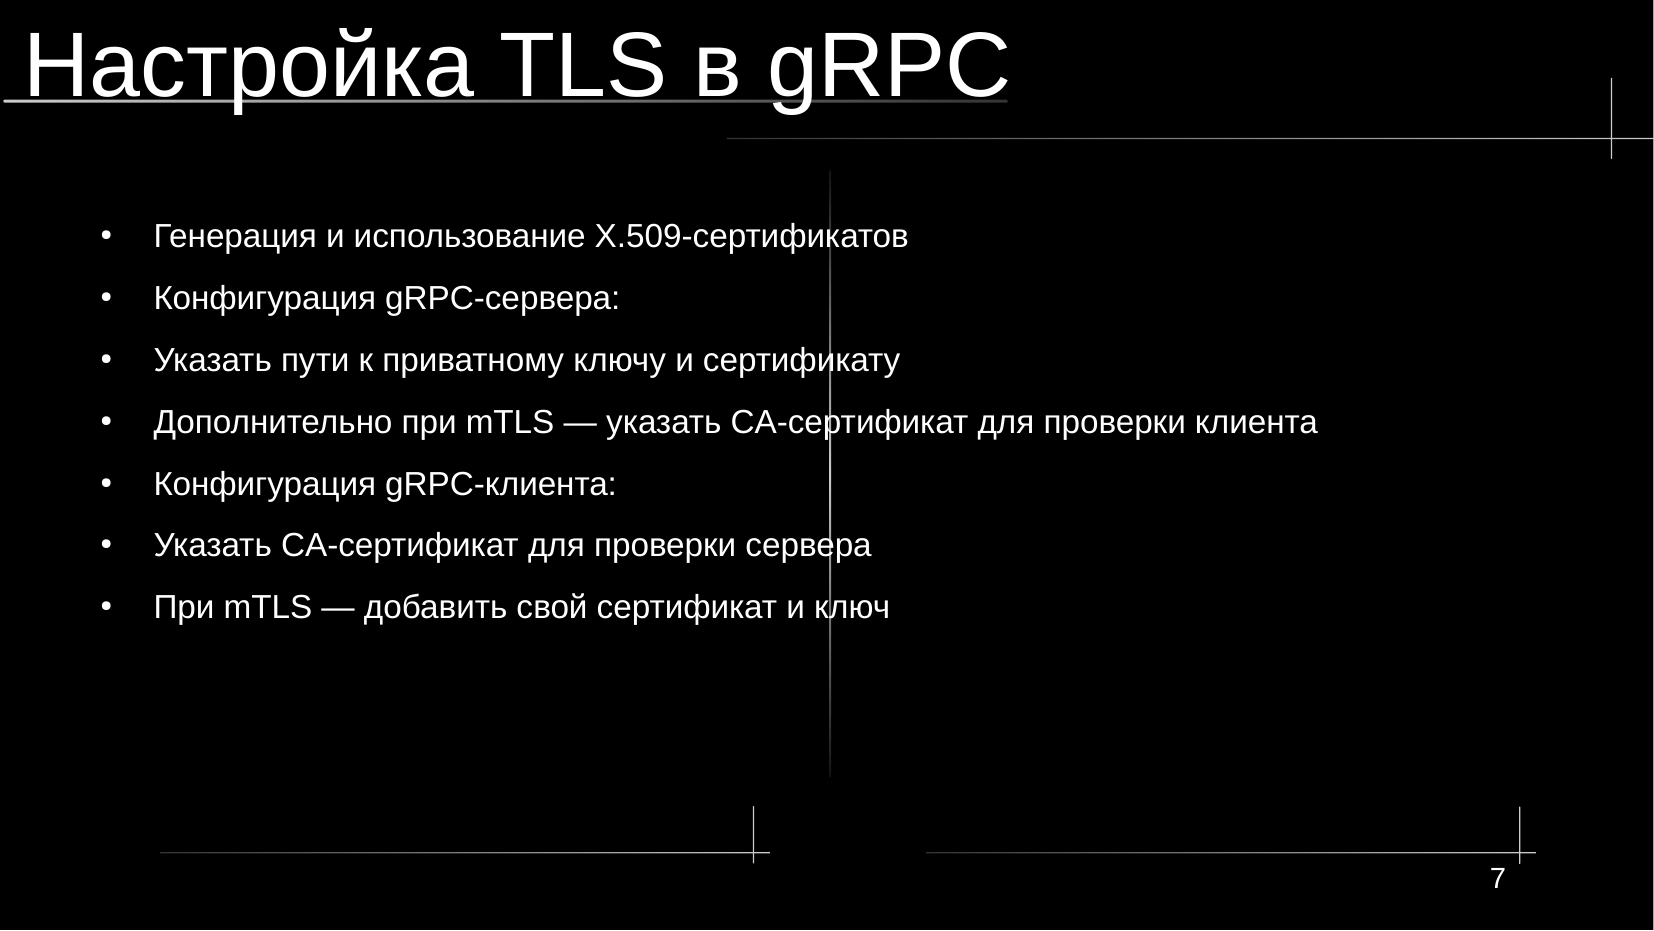

# Настройка TLS в gRPC
Генерация и использование X.509-сертификатов
Конфигурация gRPC-сервера:
Указать пути к приватному ключу и сертификату
Дополнительно при mTLS — указать CA-сертификат для проверки клиента
Конфигурация gRPC-клиента:
Указать CA-сертификат для проверки сервера
При mTLS — добавить свой сертификат и ключ
7